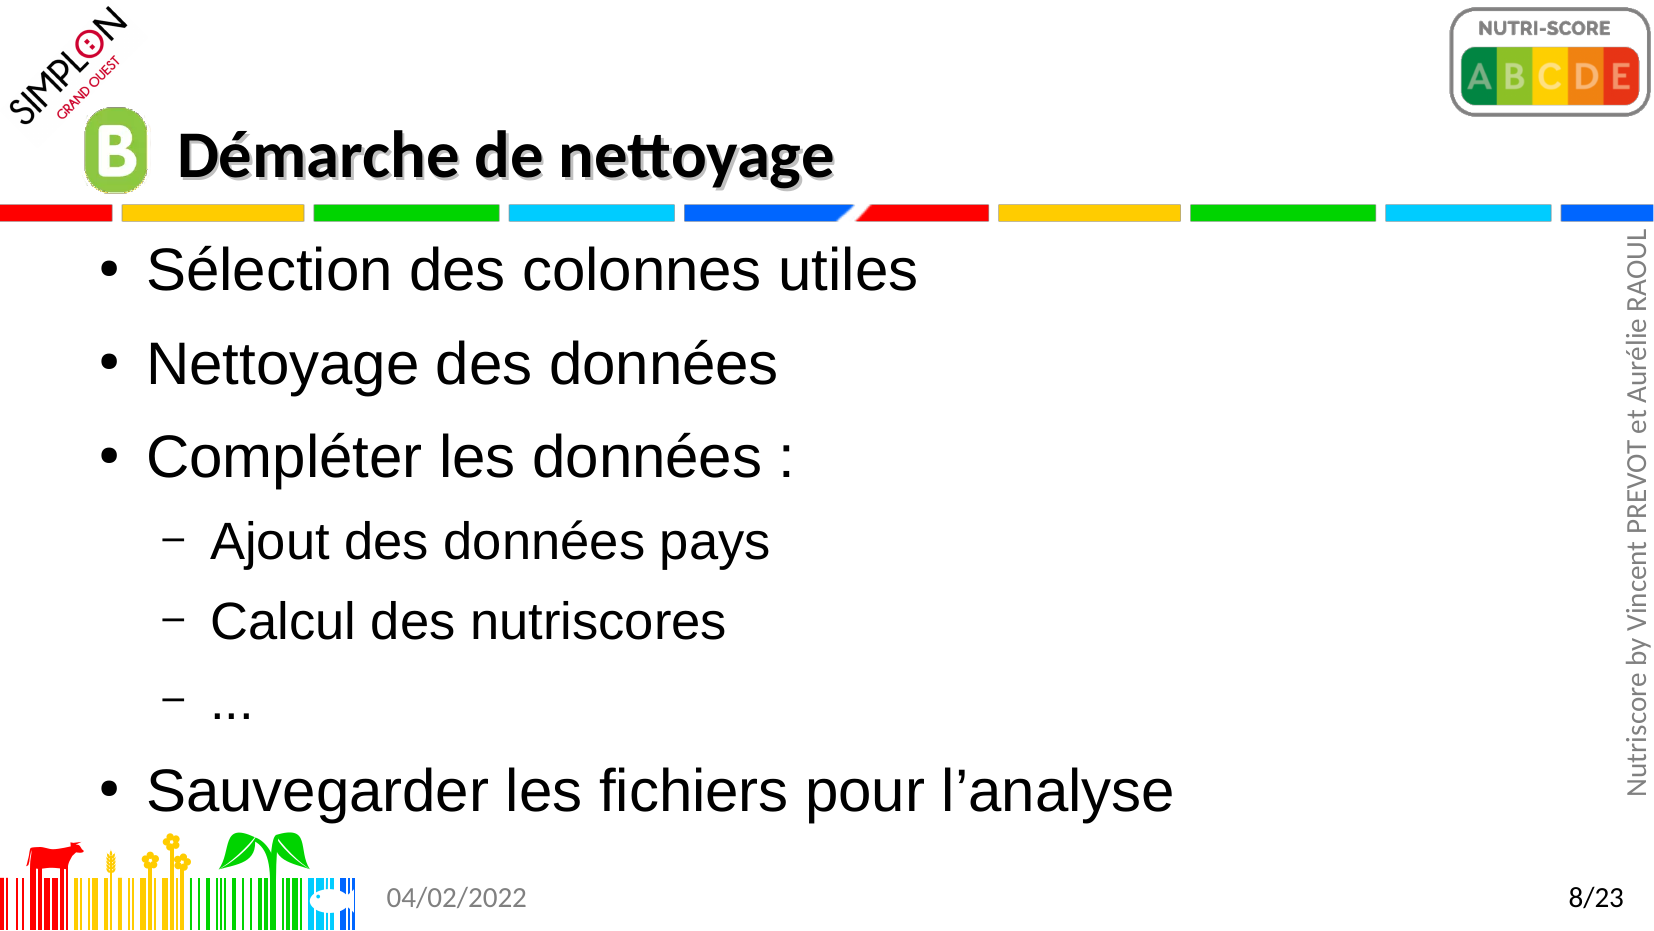

# Démarche de nettoyage
Sélection des colonnes utiles
Nettoyage des données
Compléter les données :
Ajout des données pays
Calcul des nutriscores
...
Sauvegarder les fichiers pour l’analyse
8